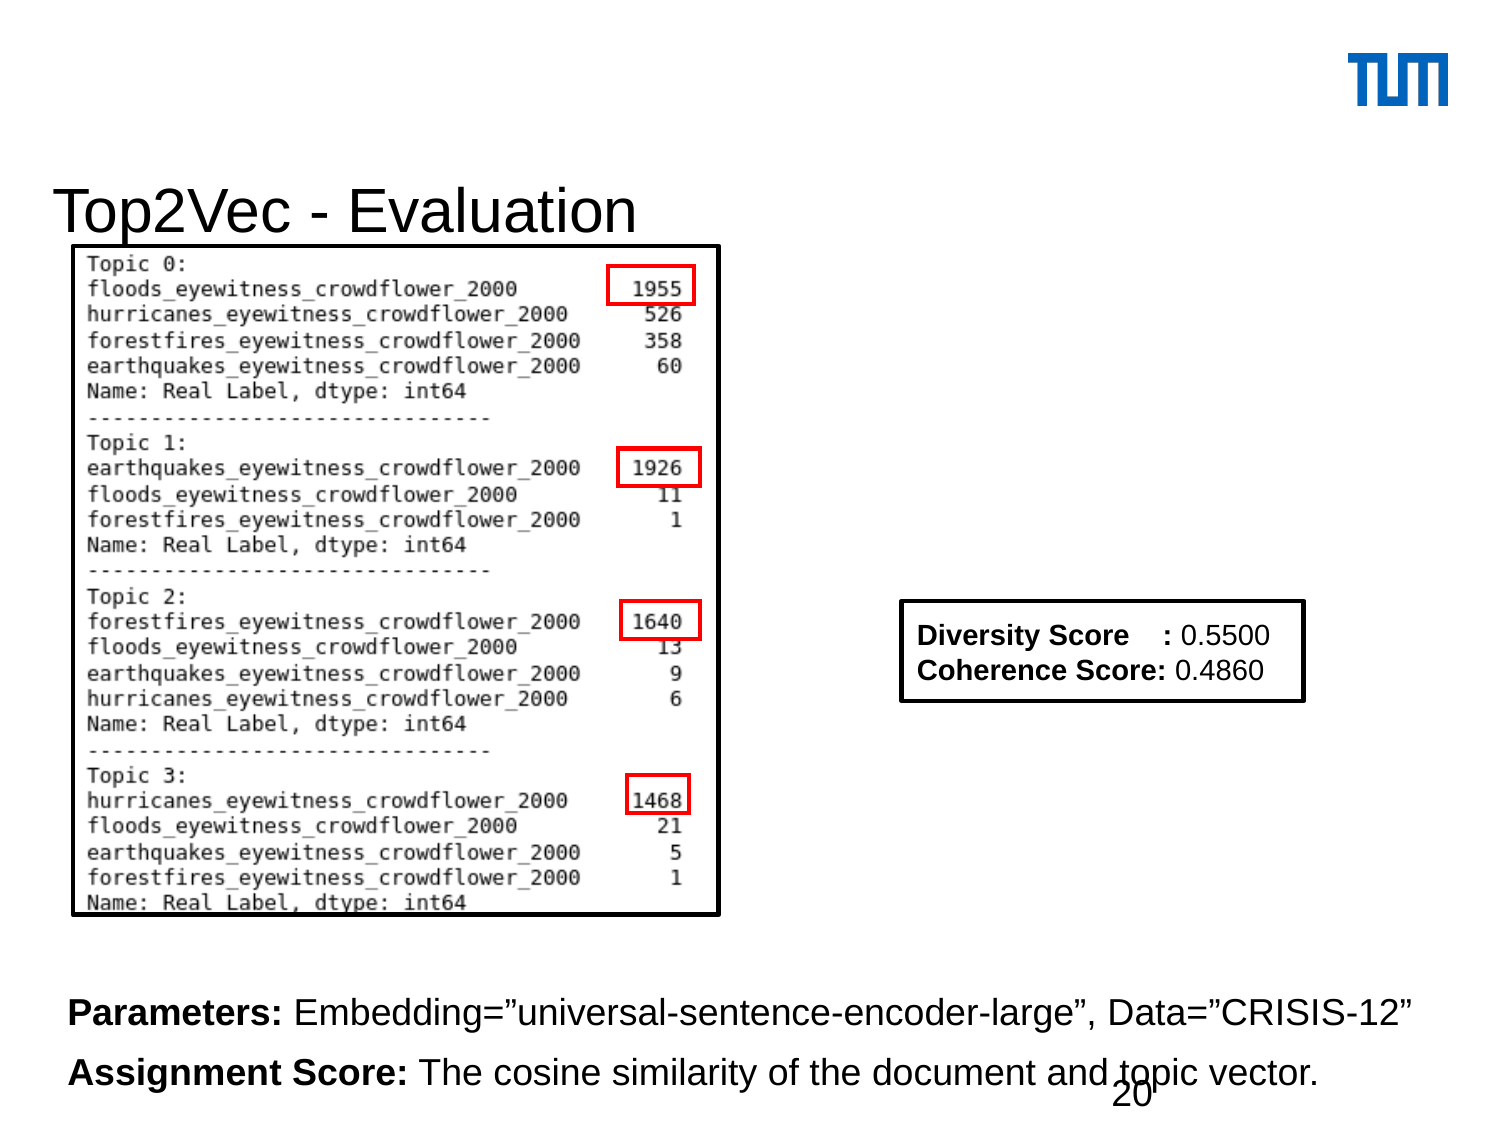

Top2Vec - Evaluation
Diversity Score : 0.5500
Coherence Score: 0.4860
Parameters: Embedding=”universal-sentence-encoder-large”, Data=”CRISIS-12”
Assignment Score: The cosine similarity of the document and topic vector.